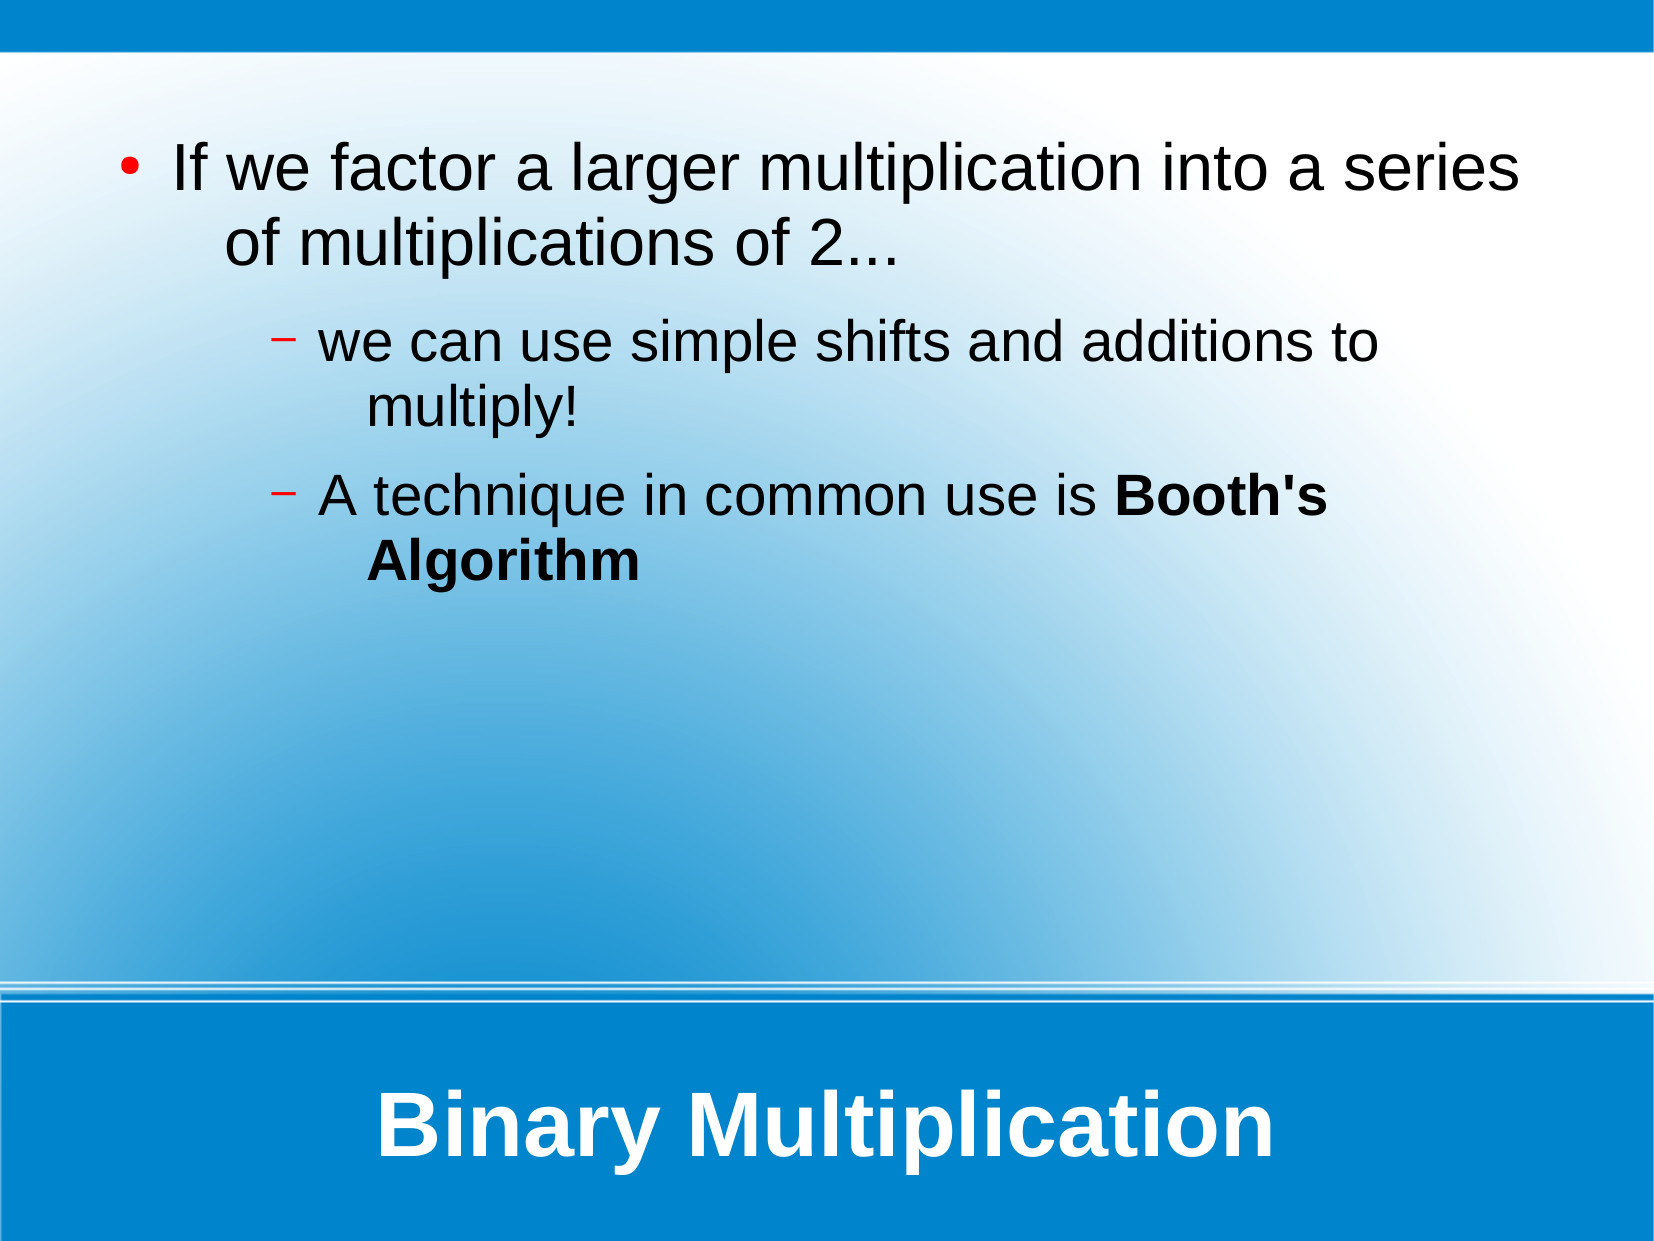

If we factor a larger multiplication into a series of multiplications of 2...
we can use simple shifts and additions to multiply!
A technique in common use is Booth's Algorithm
# Binary Multiplication